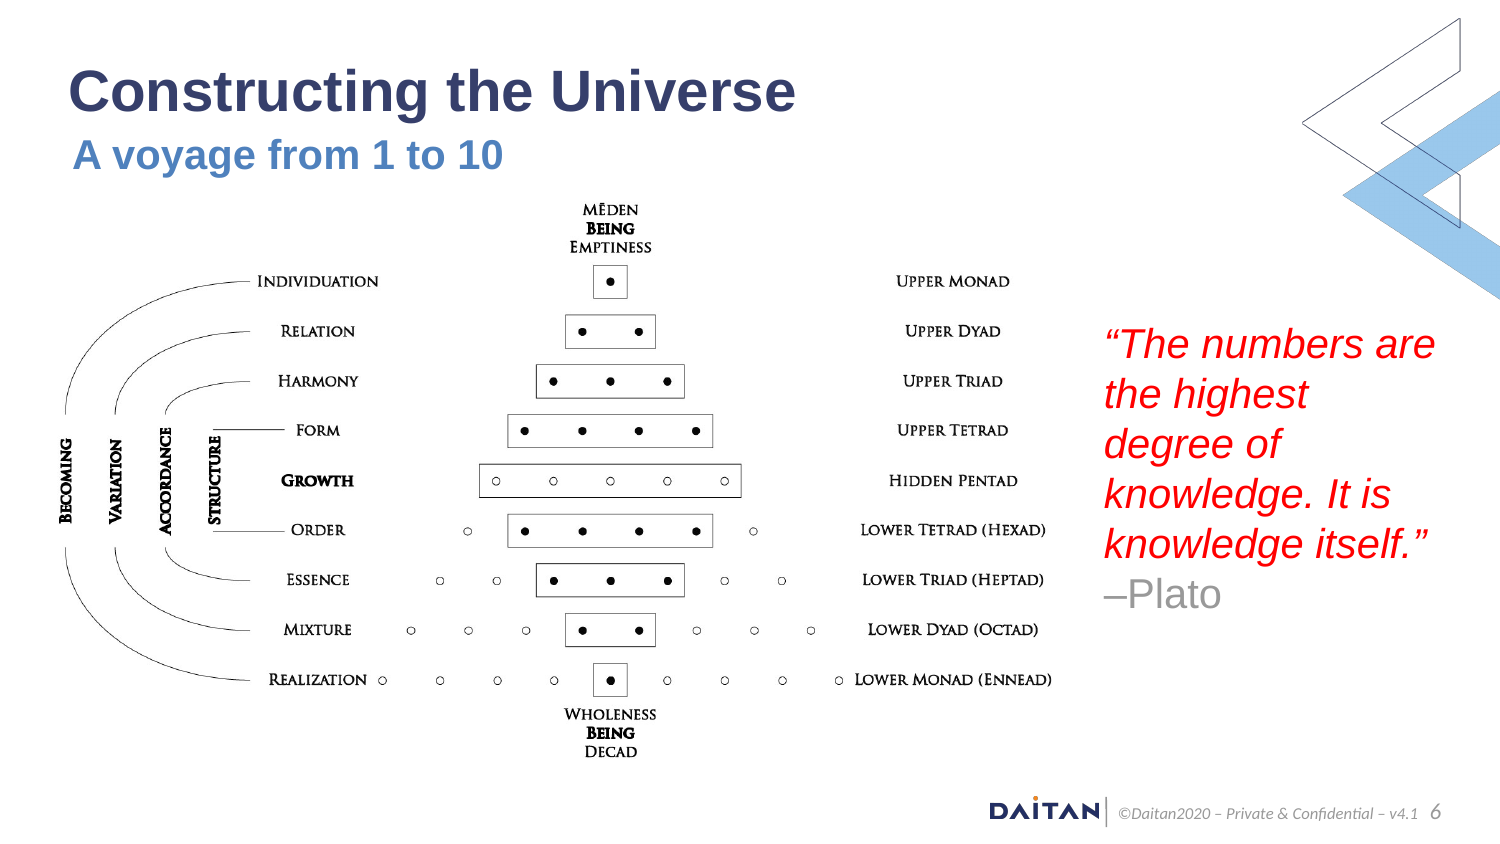

# Constructing the Universe
A voyage from 1 to 10
“The numbers are the highest degree of knowledge. It is knowledge itself.” –Plato